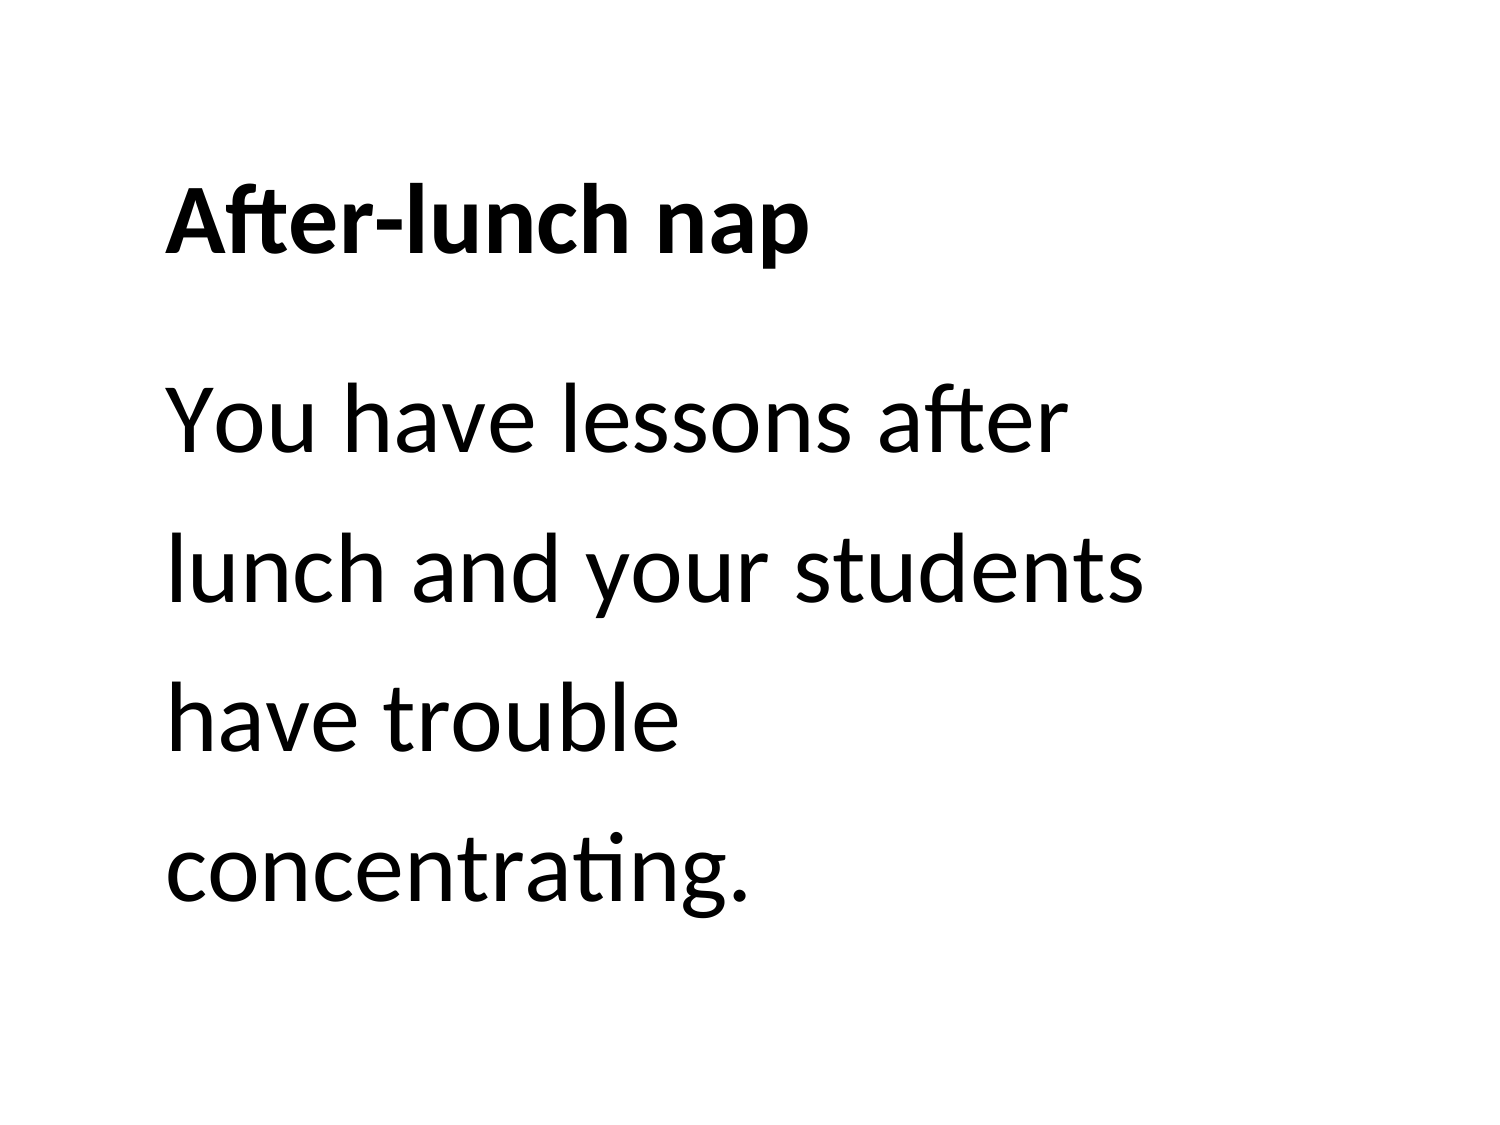

After-lunch nap
You have lessons after lunch and your students have trouble concentrating.